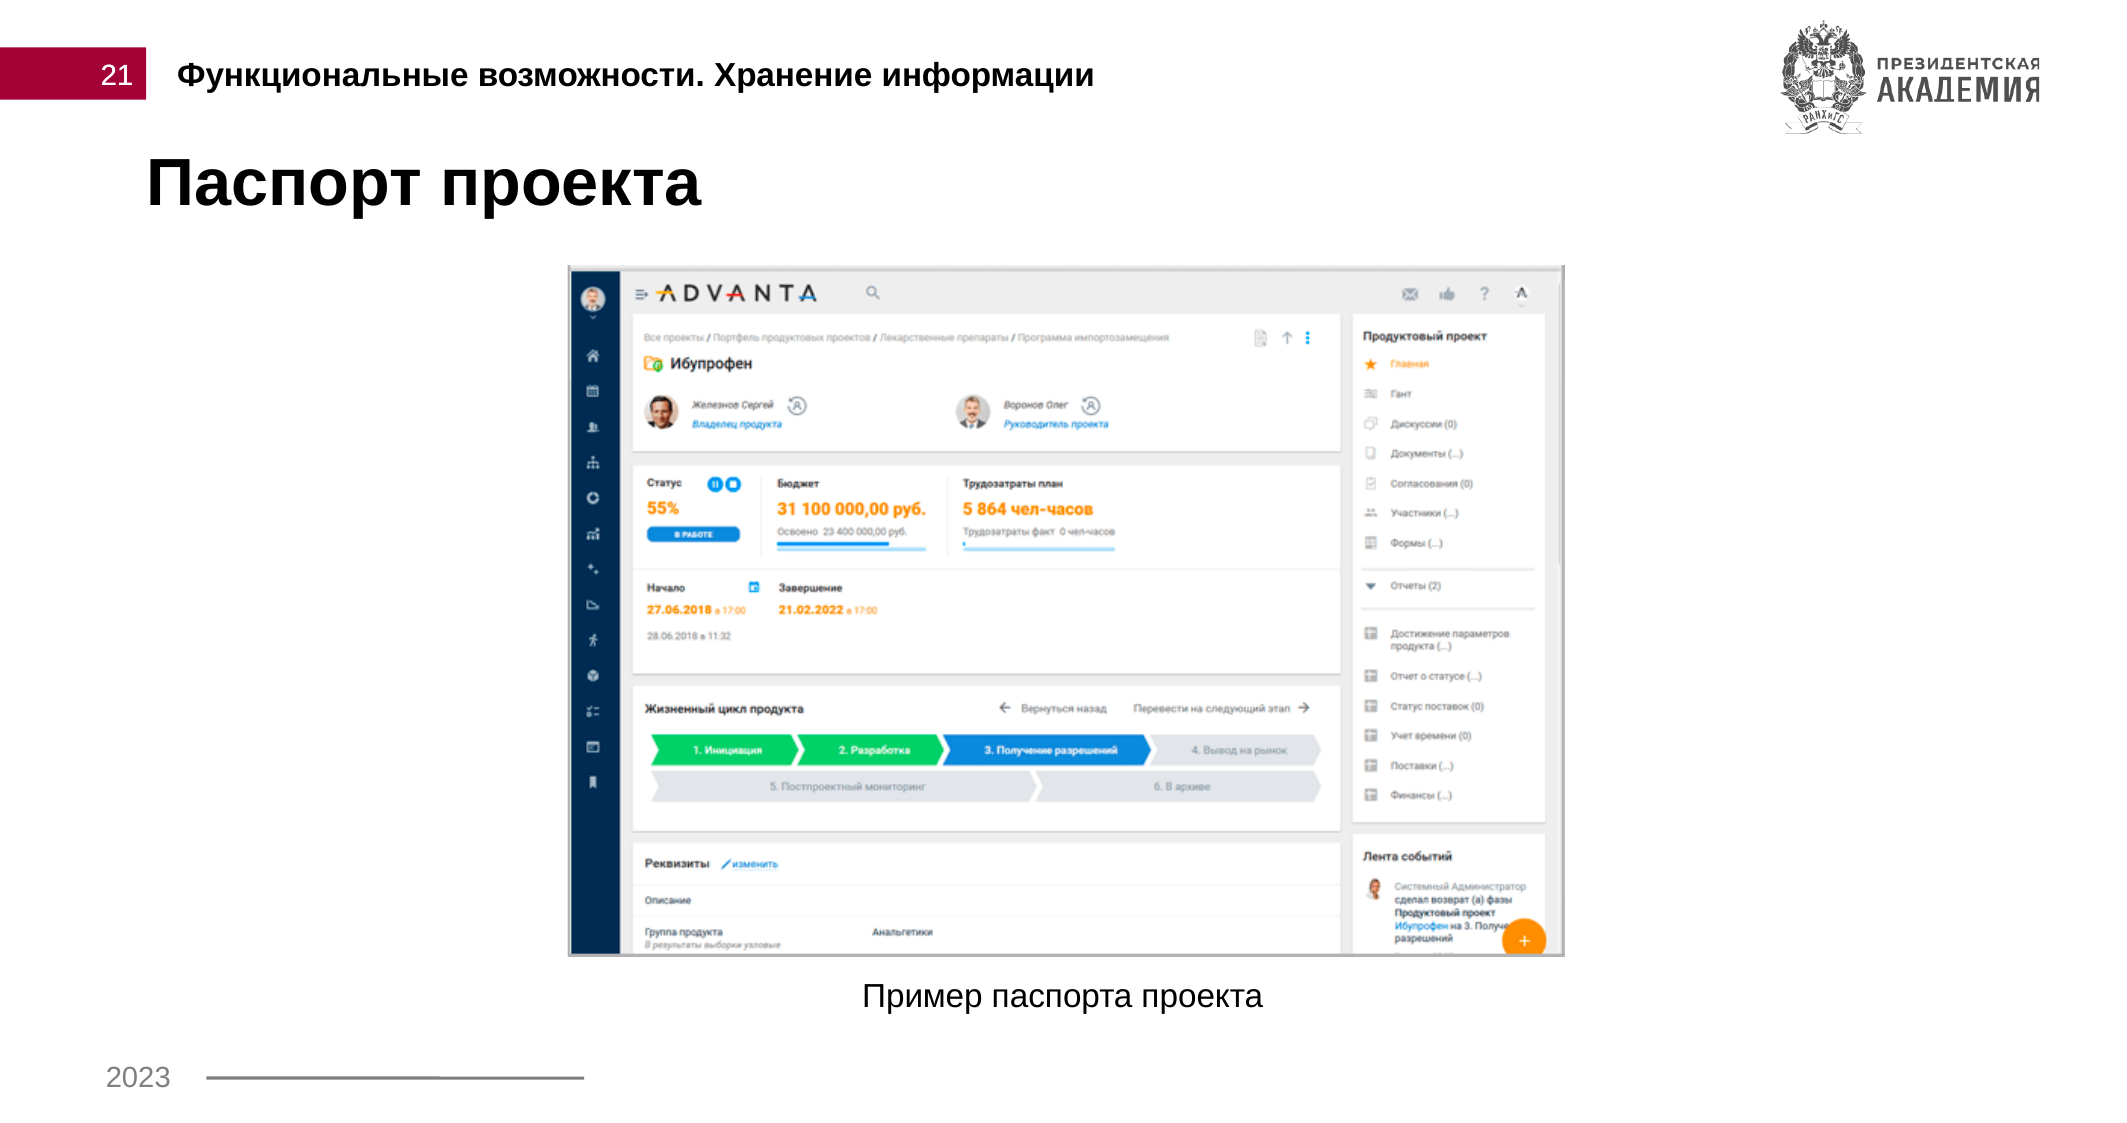

Функциональные возможности. Хранение информации
# Паспорт проекта
Пример паспорта проекта